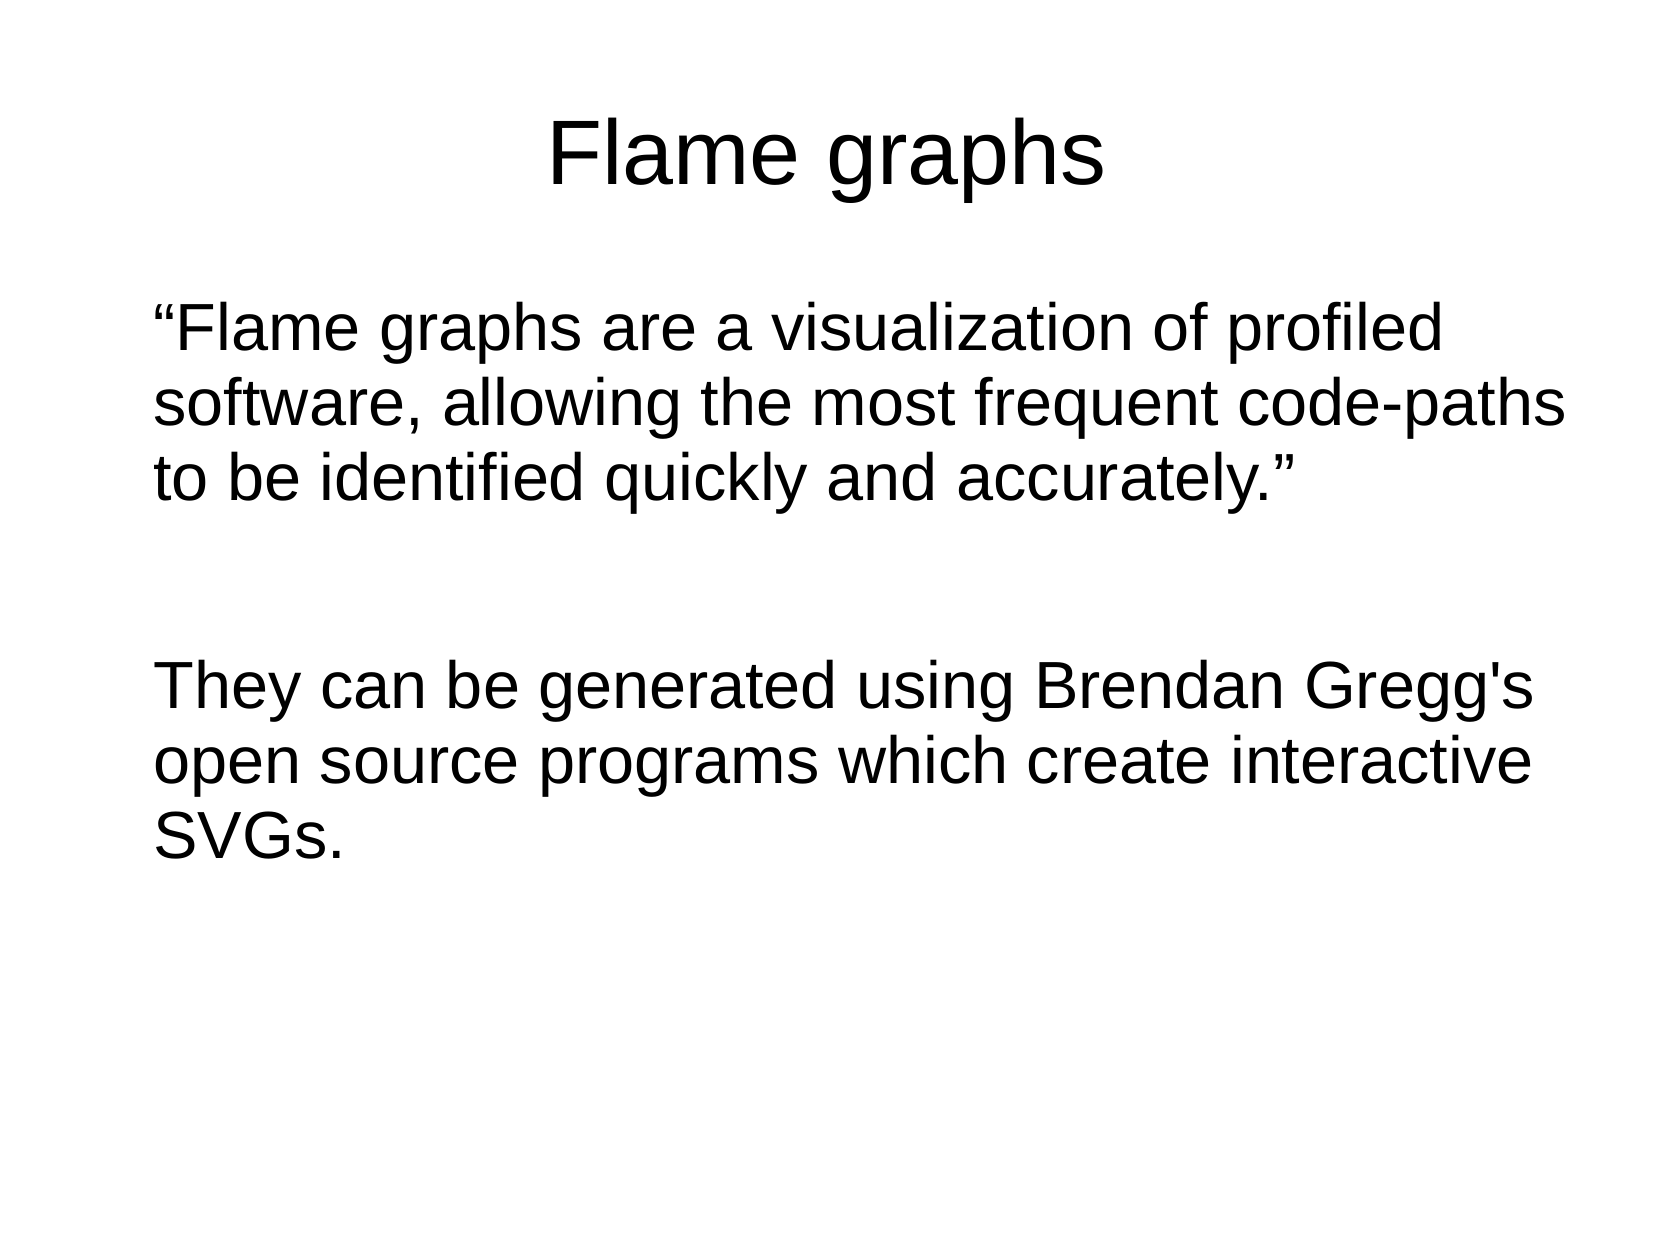

# Flame graphs
“Flame graphs are a visualization of profiled software, allowing the most frequent code-paths to be identified quickly and accurately.”
They can be generated using Brendan Gregg's open source programs which create interactive SVGs.